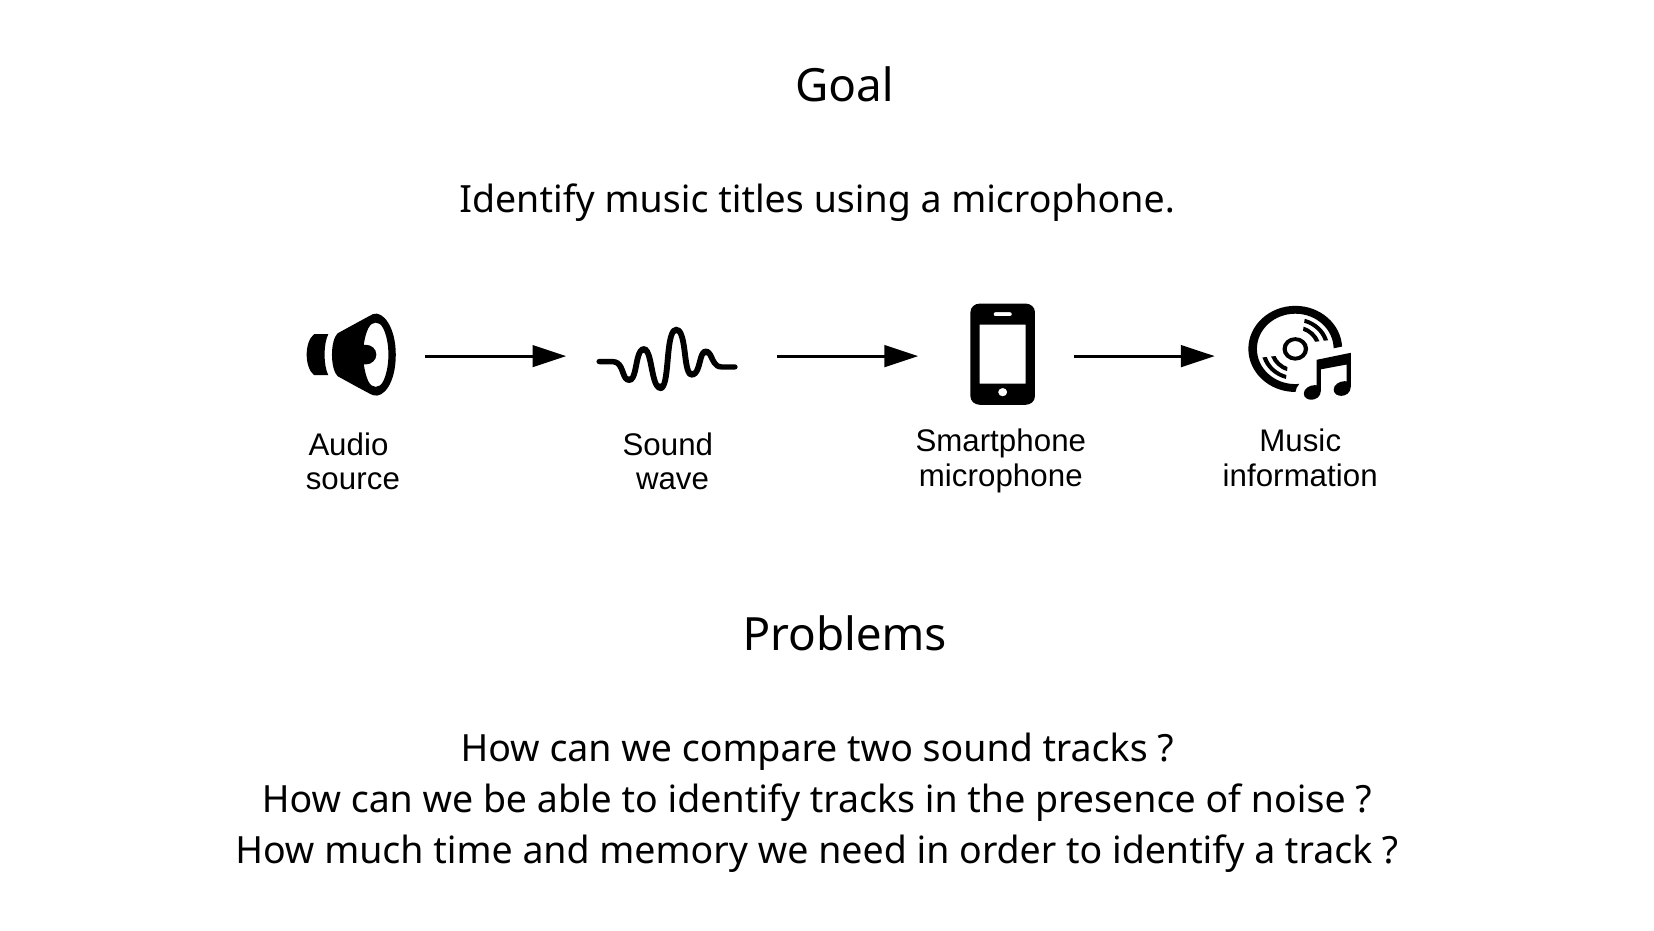

Goal
Identify music titles using a microphone.
Smartphone microphone
Music information
Audio
source
Sound
wave
Problems
How can we compare two sound tracks ?
How can we be able to identify tracks in the presence of noise ?
How much time and memory we need in order to identify a track ?